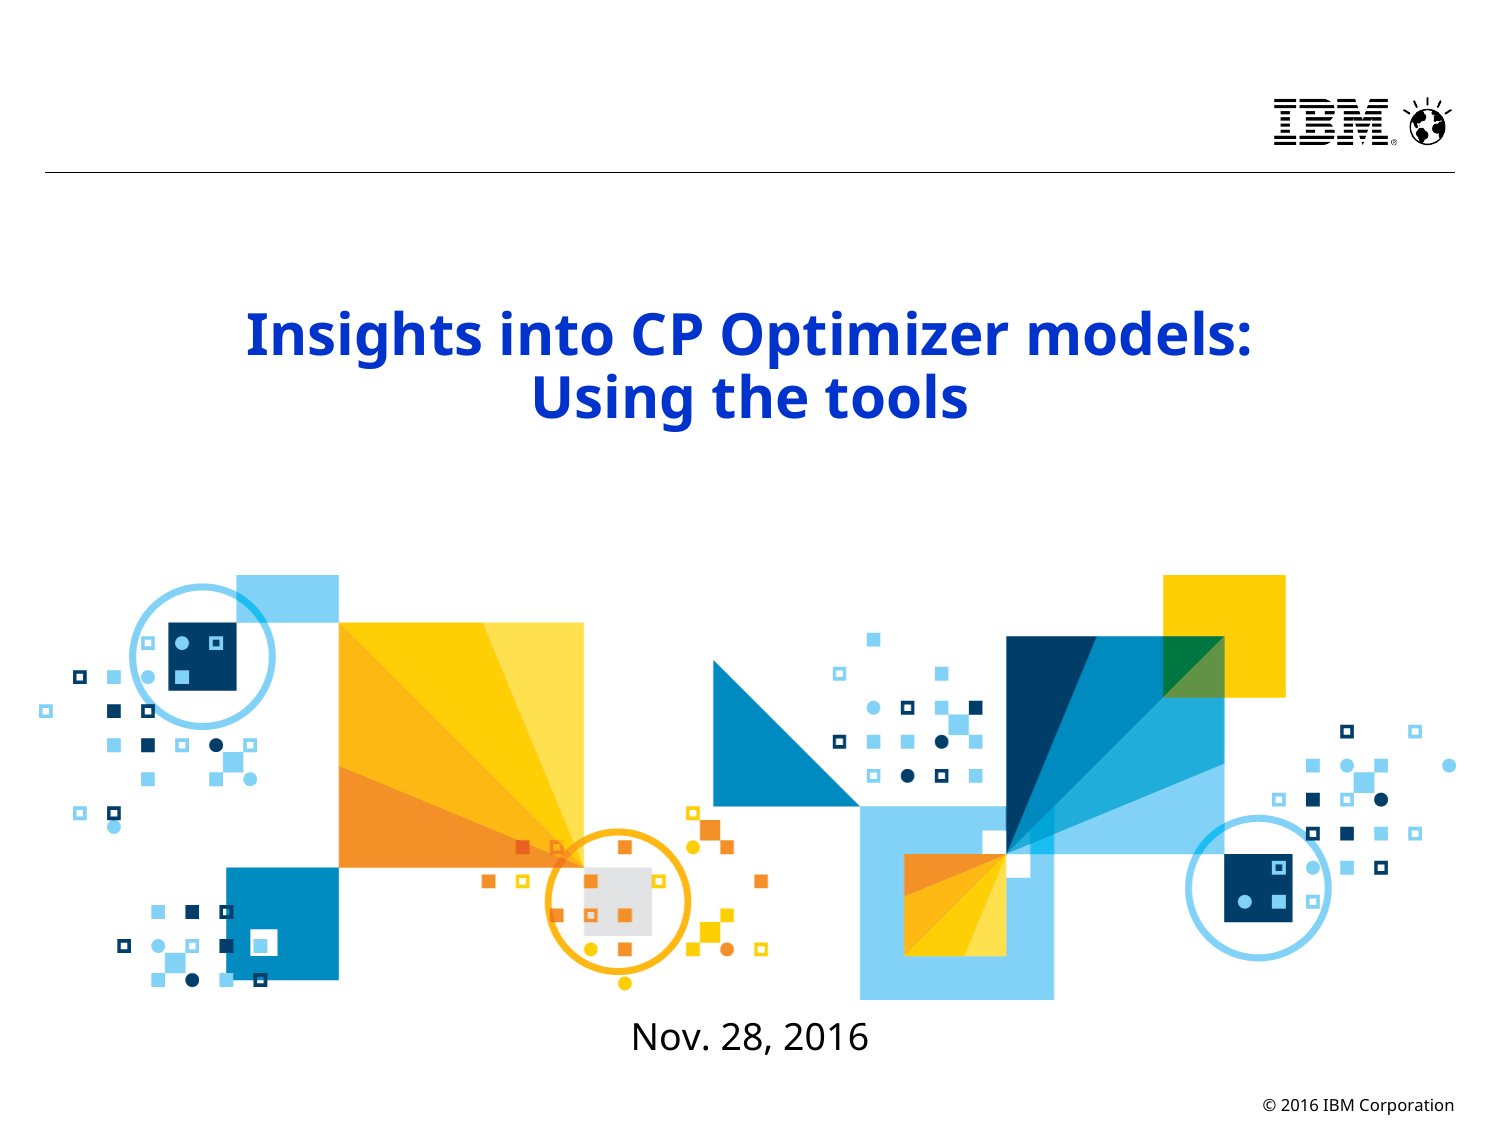

#
Insights into CP Optimizer models:
Using the tools